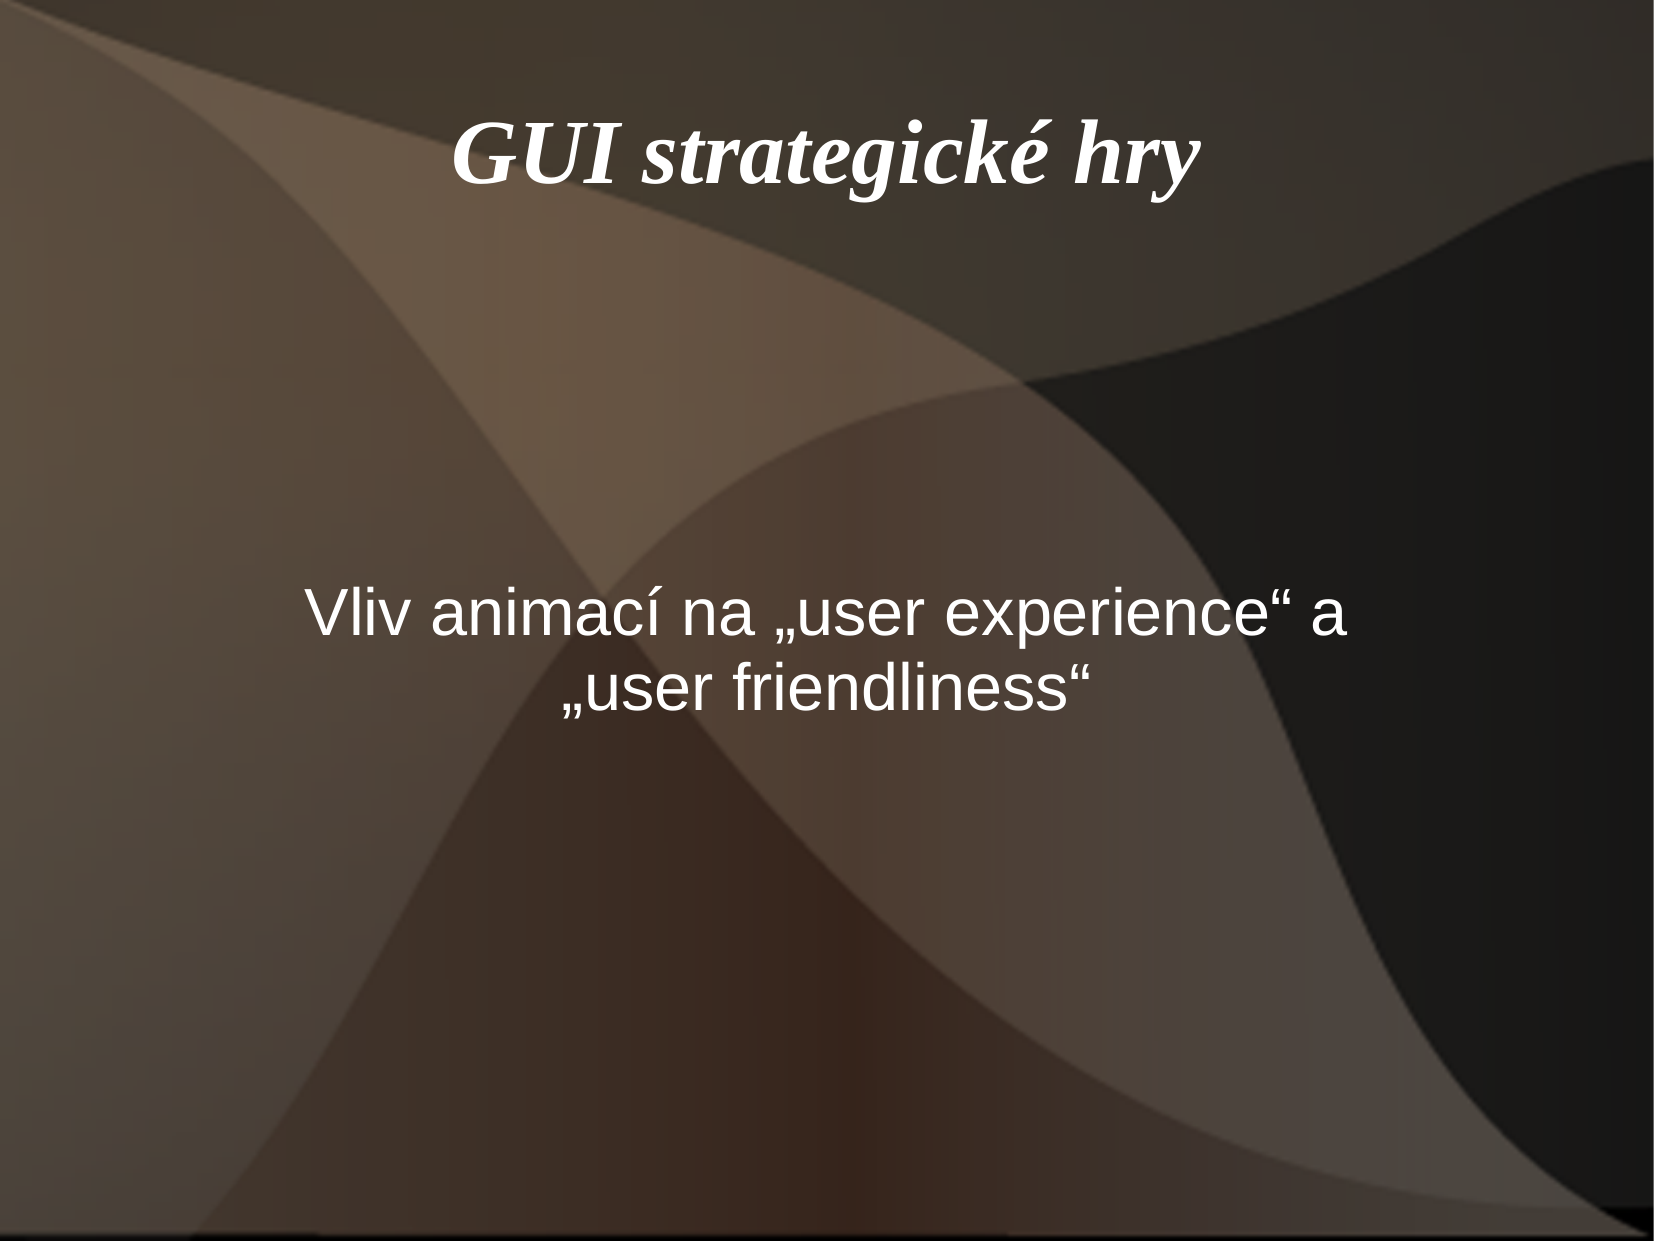

# GUI strategické hry
Vliv animací na „user experience“ a
„user friendliness“